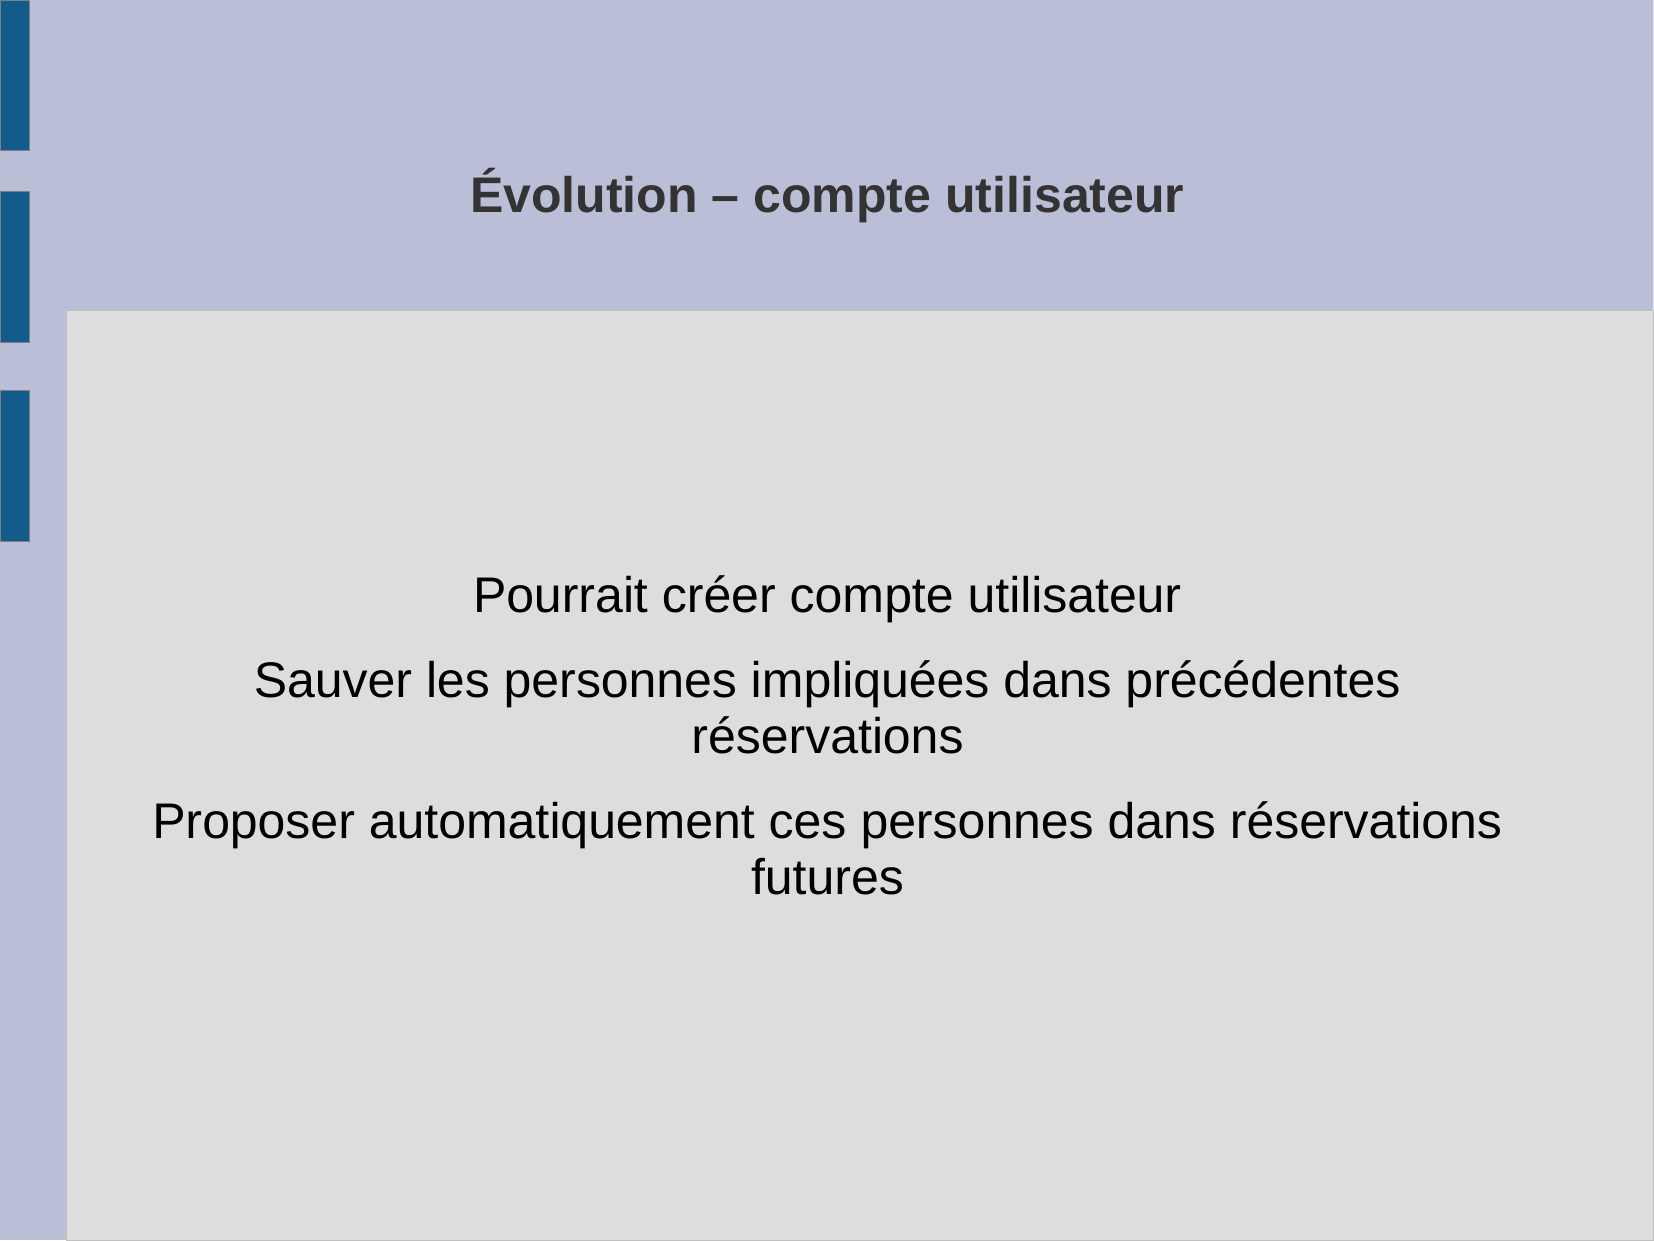

# Évolution – compte utilisateur
Pourrait créer compte utilisateur
Sauver les personnes impliquées dans précédentes réservations
Proposer automatiquement ces personnes dans réservations futures